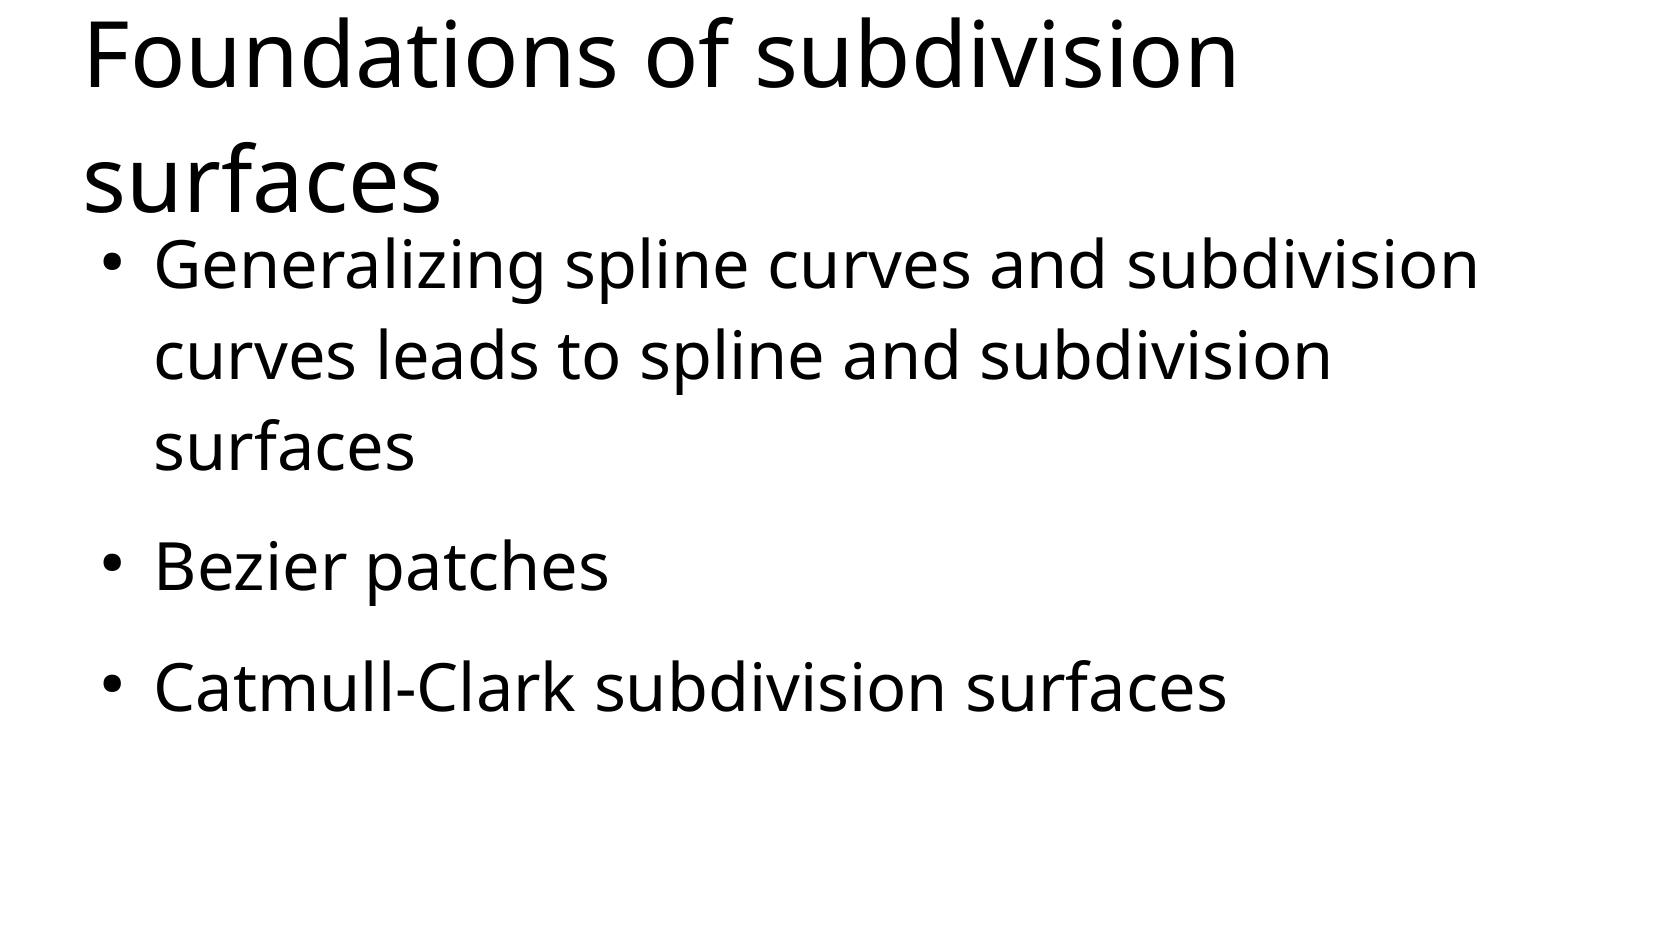

# Foundations of subdivision surfaces
Generalizing spline curves and subdivision curves leads to spline and subdivision surfaces
Bezier patches
Catmull-Clark subdivision surfaces